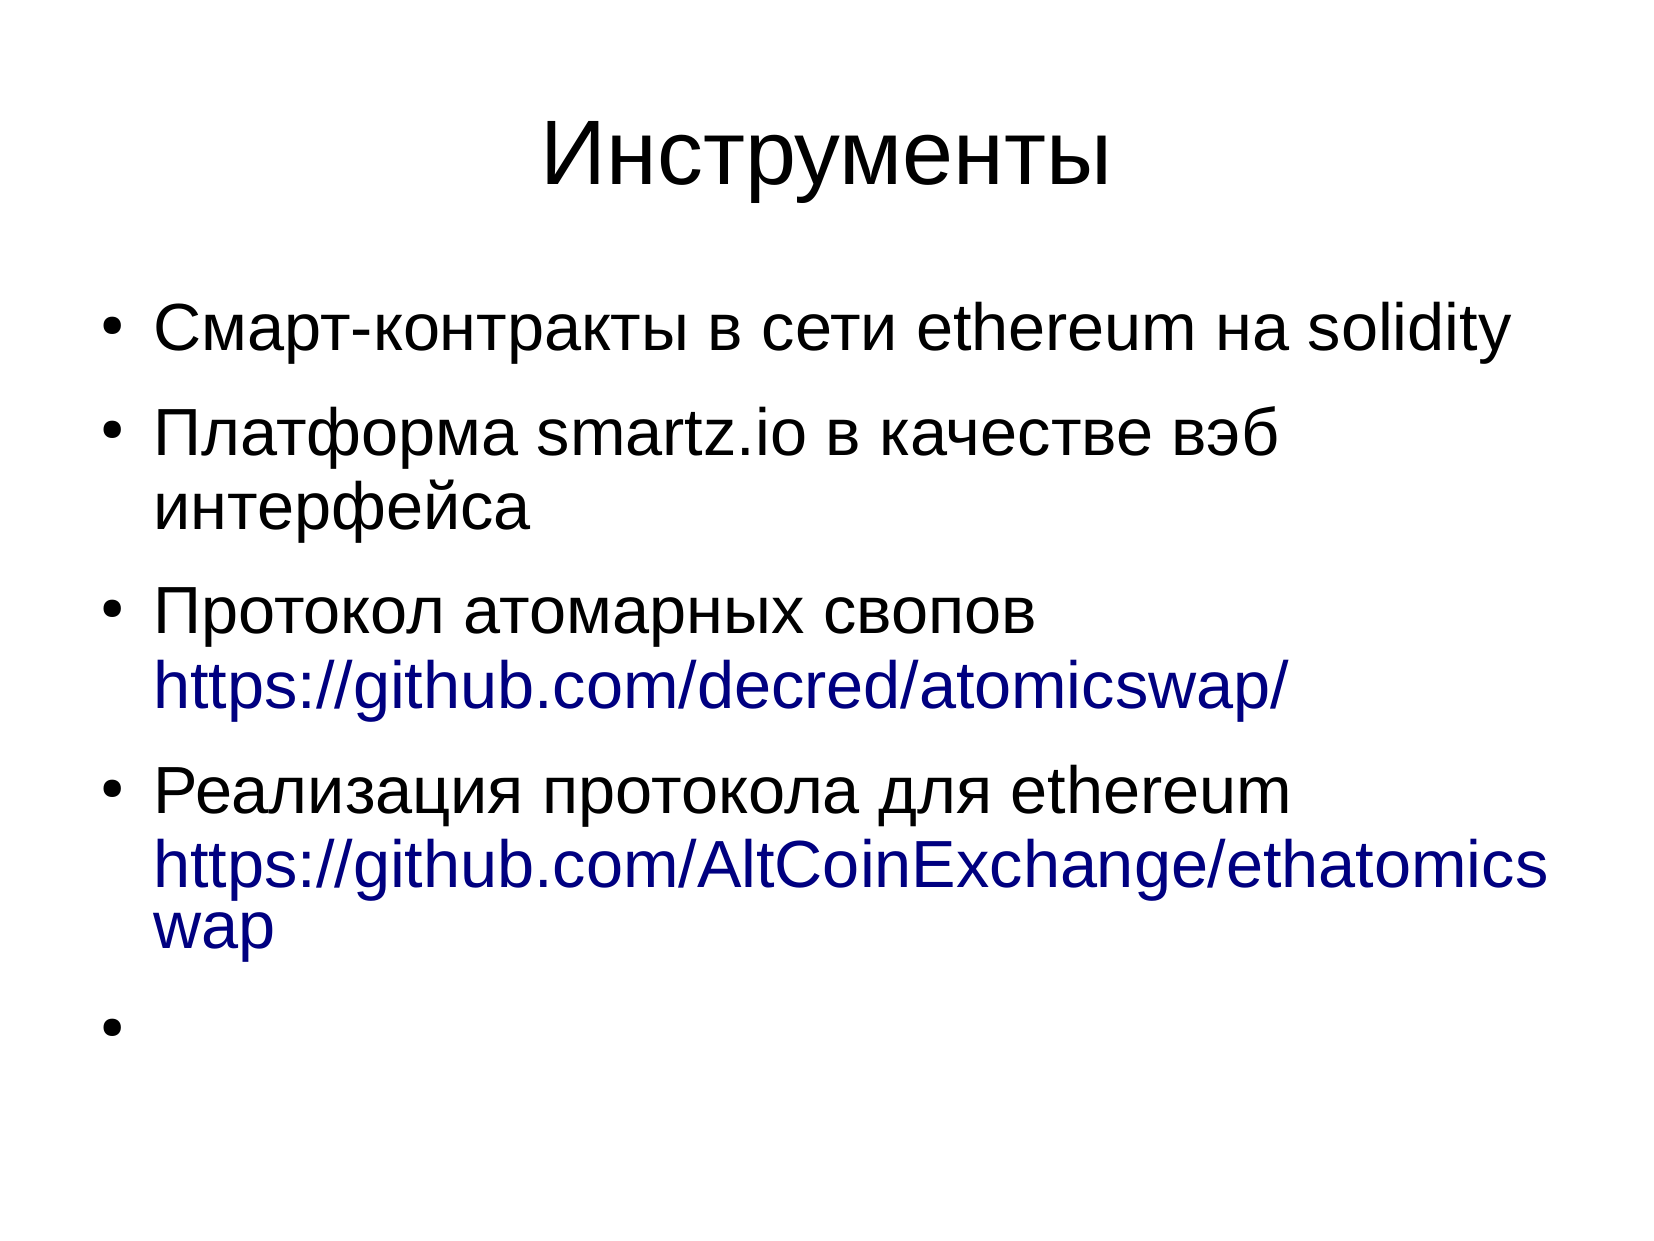

# Инструменты
Смарт-контракты в сети ethereum на solidity
Платформа smartz.io в качестве вэб интерфейса
Протокол атомарных свопов https://github.com/decred/atomicswap/
Реализация протокола для ethereum https://github.com/AltCoinExchange/ethatomicswap